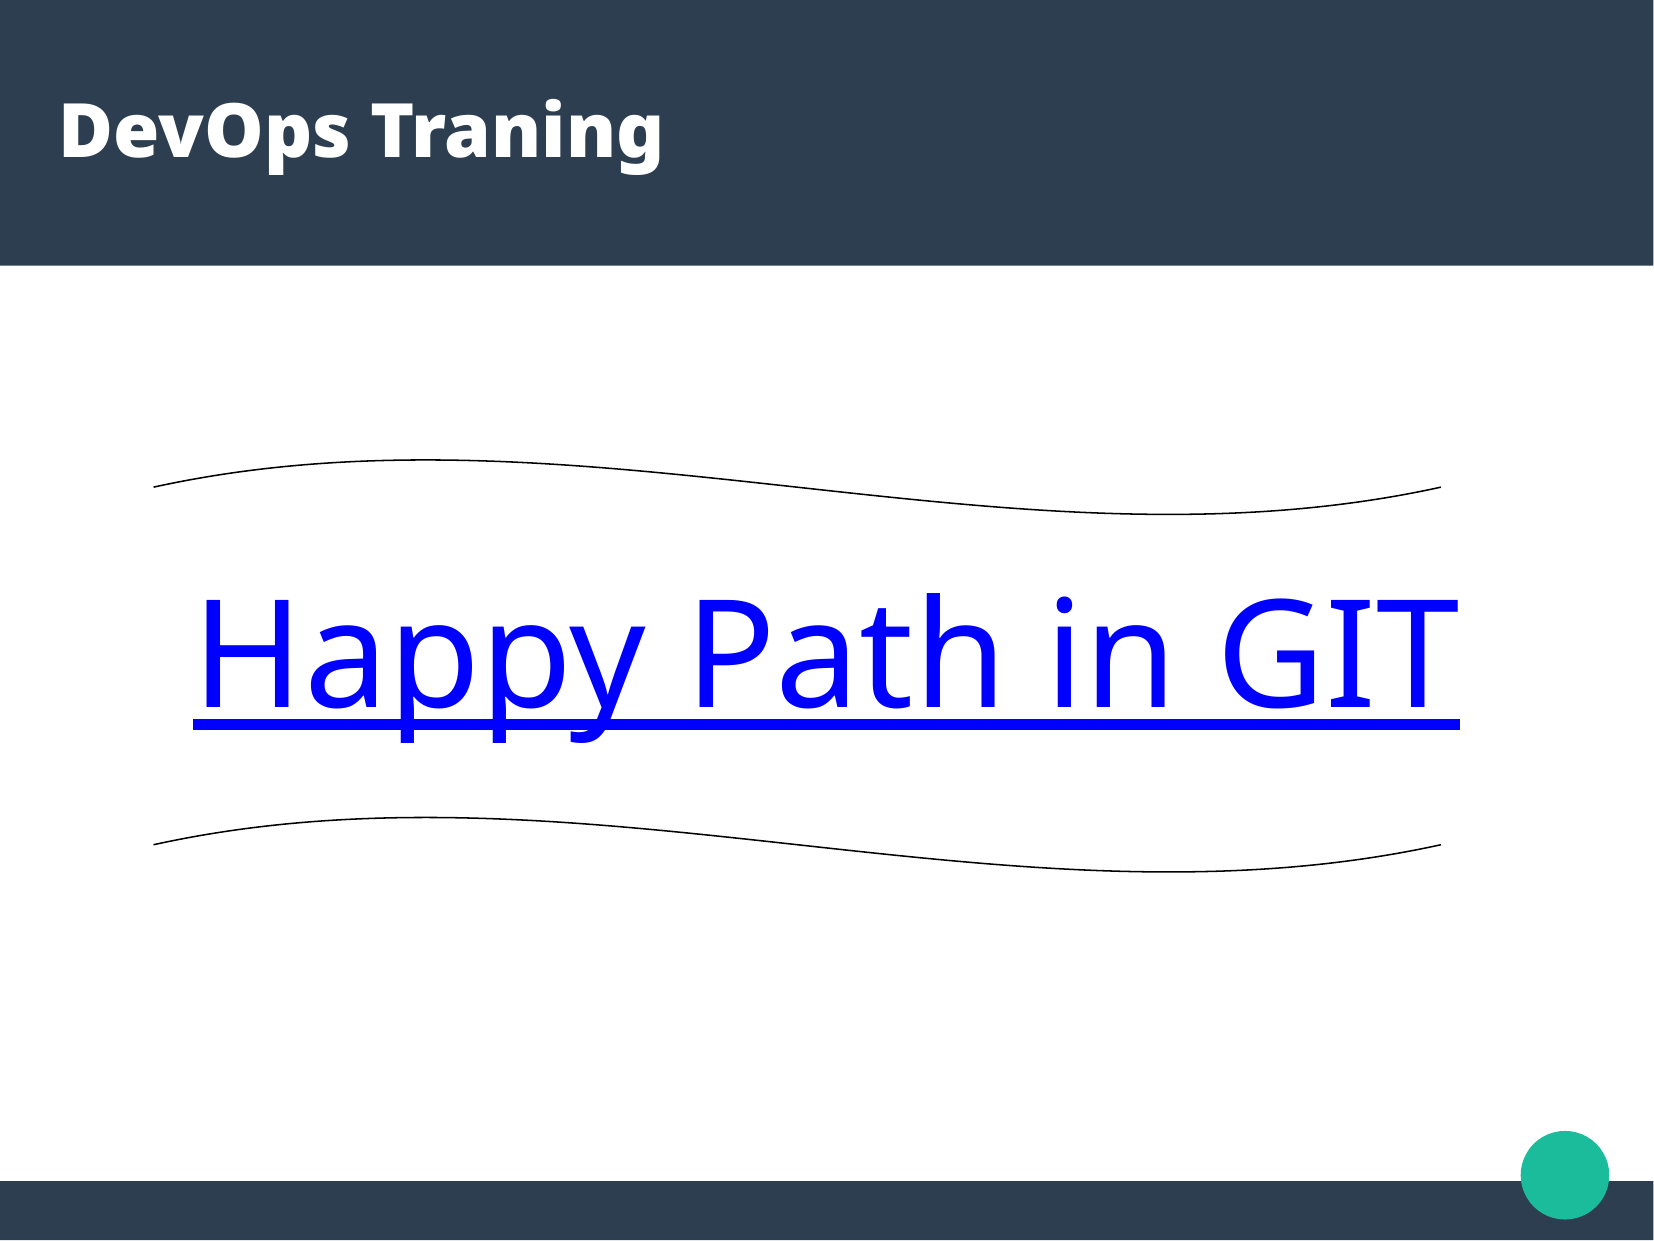

# DevOps Traning
Happy Path in GIT